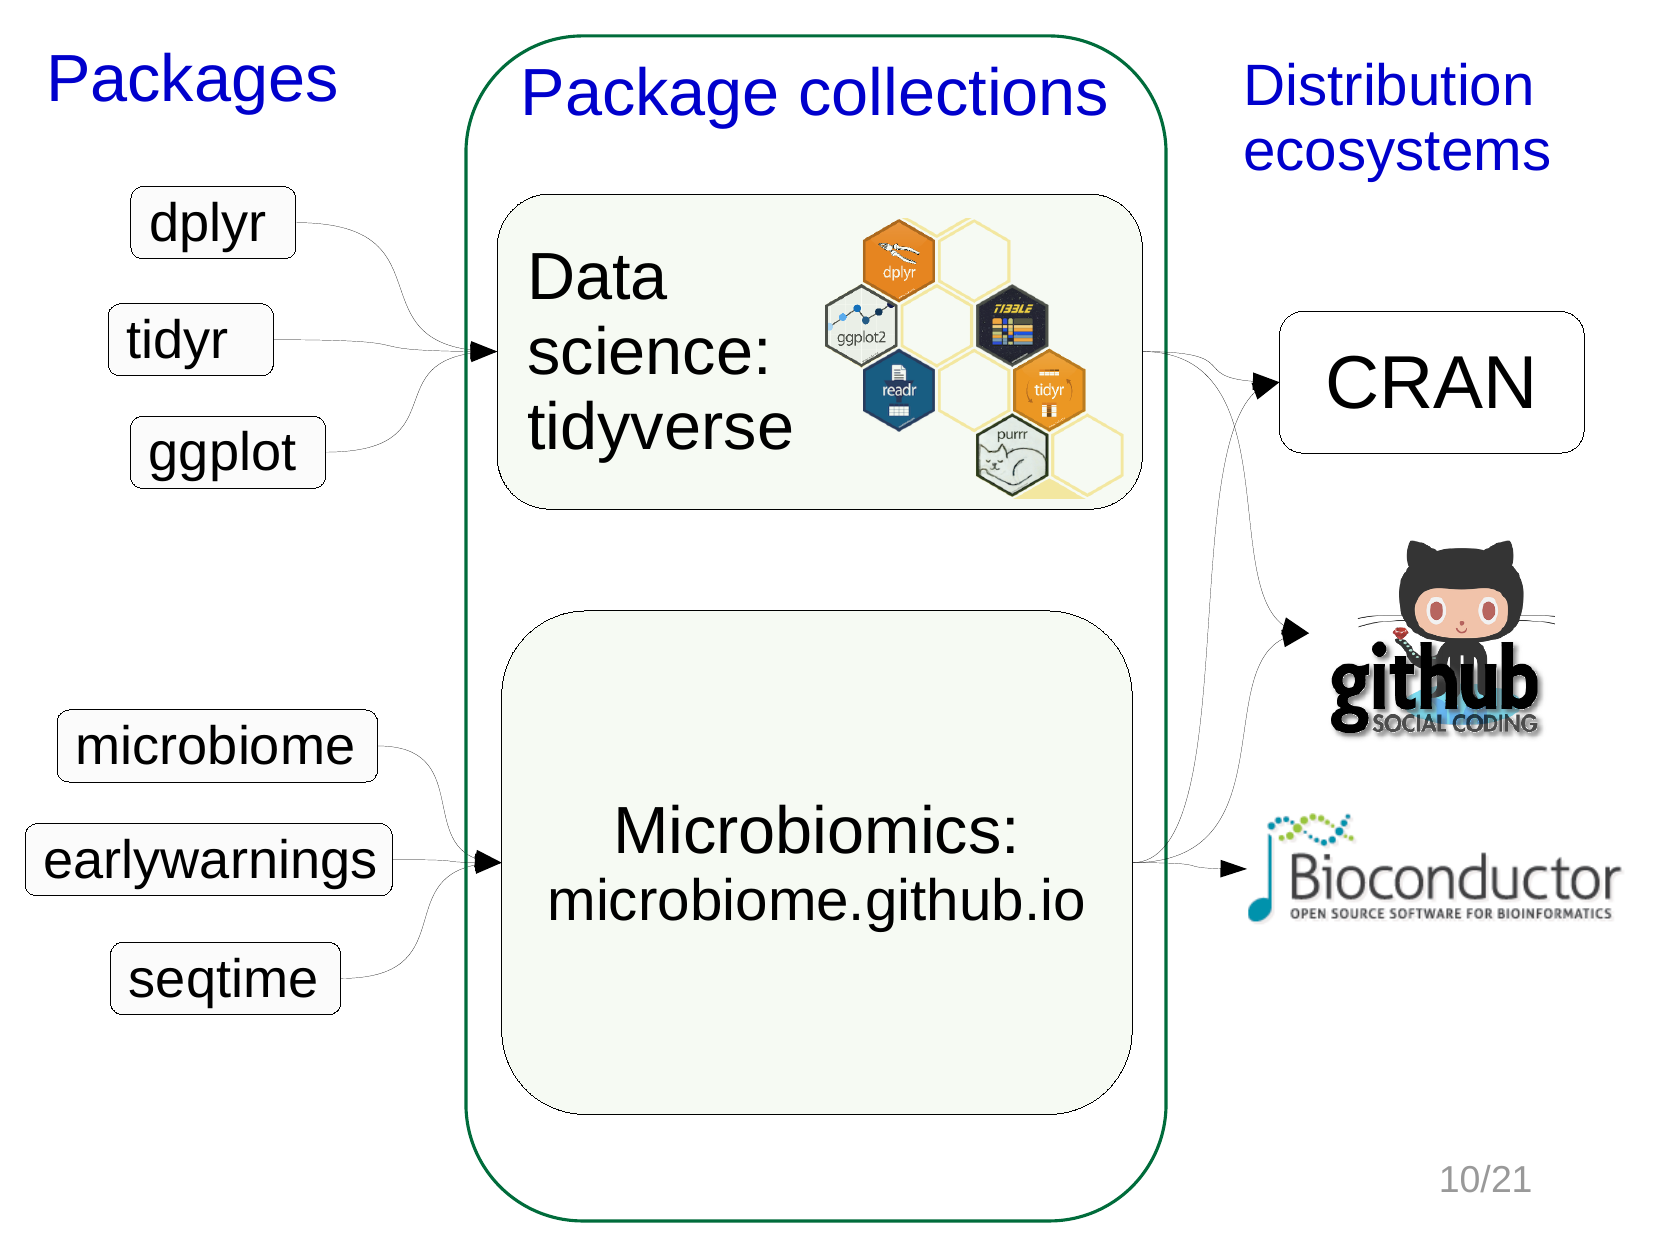

Packages
# Distribution ecosystems
Package collections
dplyr
Data
science:
tidyverse
tidyr
CRAN
ggplot
Microbiomics:
microbiome.github.io
microbiome
earlywarnings
seqtime